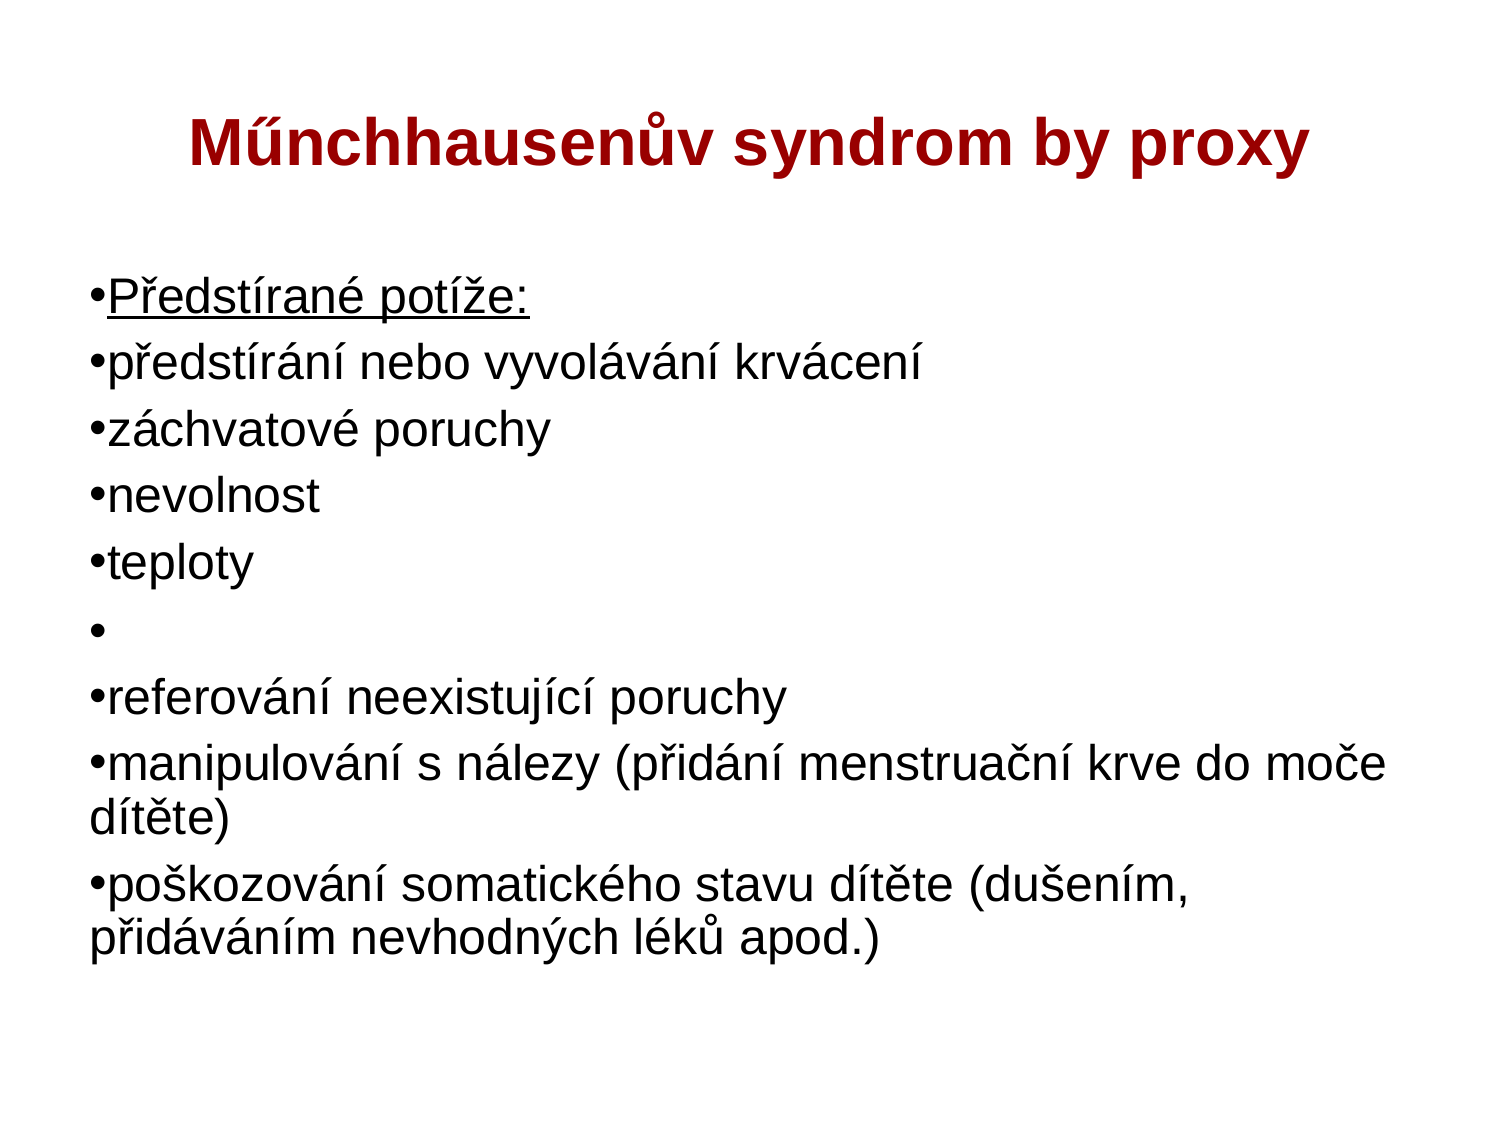

# Műnchhausenův syndrom by proxy
Předstírané potíže:
předstírání nebo vyvolávání krvácení
záchvatové poruchy
nevolnost
teploty
referování neexistující poruchy
manipulování s nálezy (přidání menstruační krve do moče dítěte)
poškozování somatického stavu dítěte (dušením, přidáváním nevhodných léků apod.)